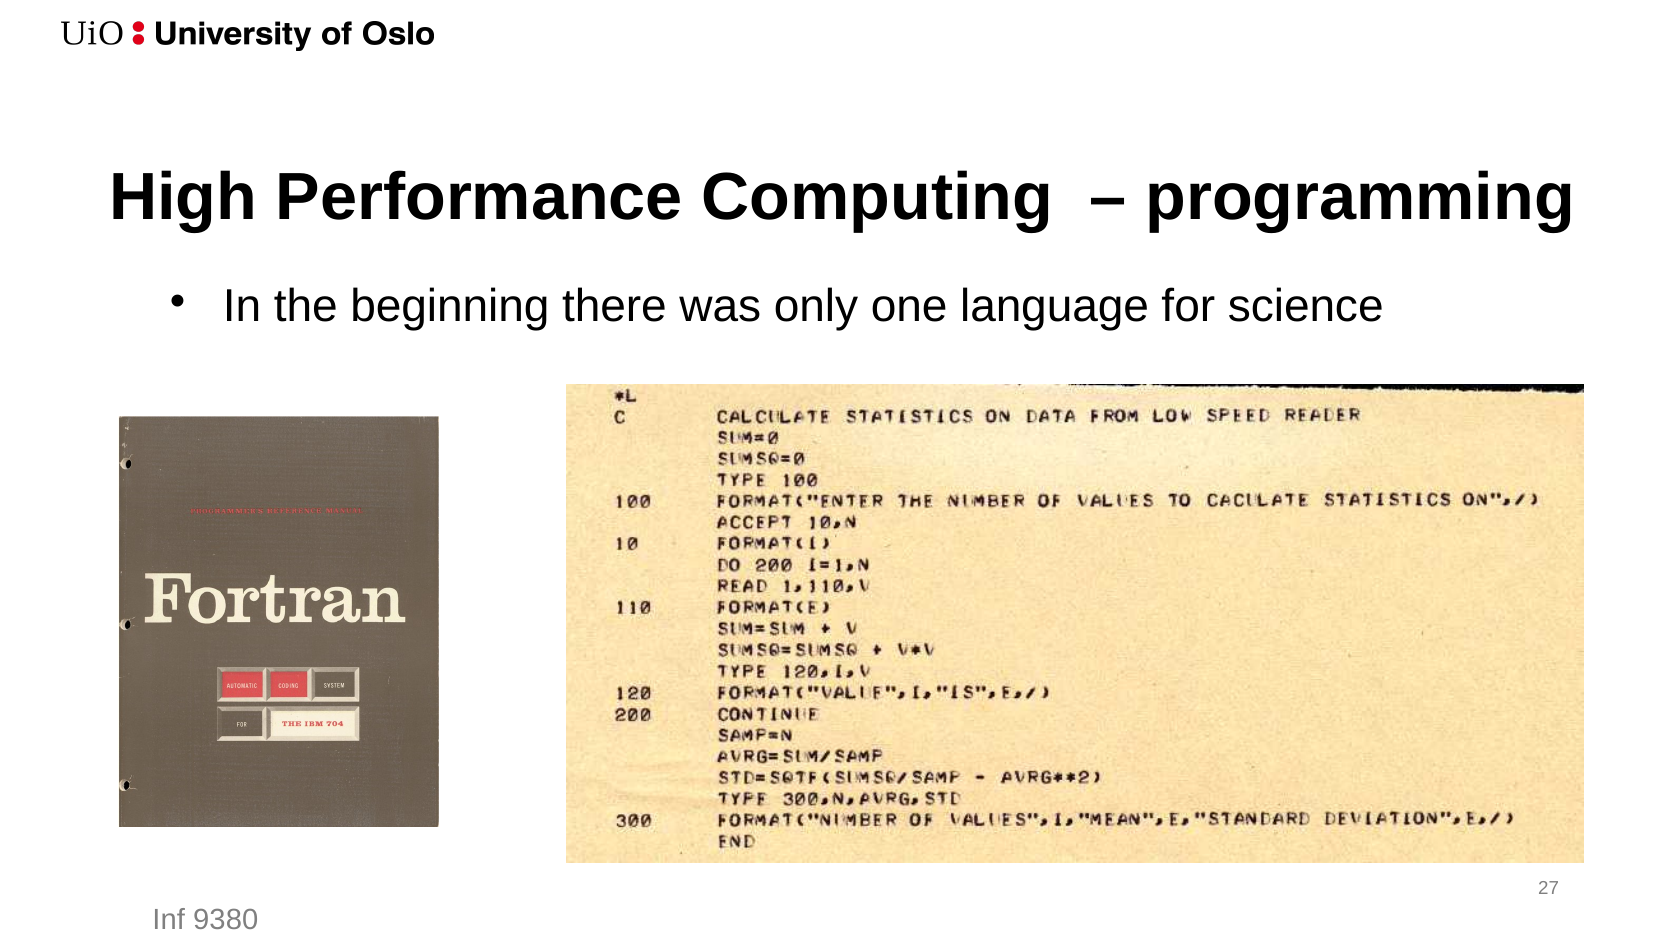

High Performance Computing – programming
In the beginning there was only one language for science
Inf 9380